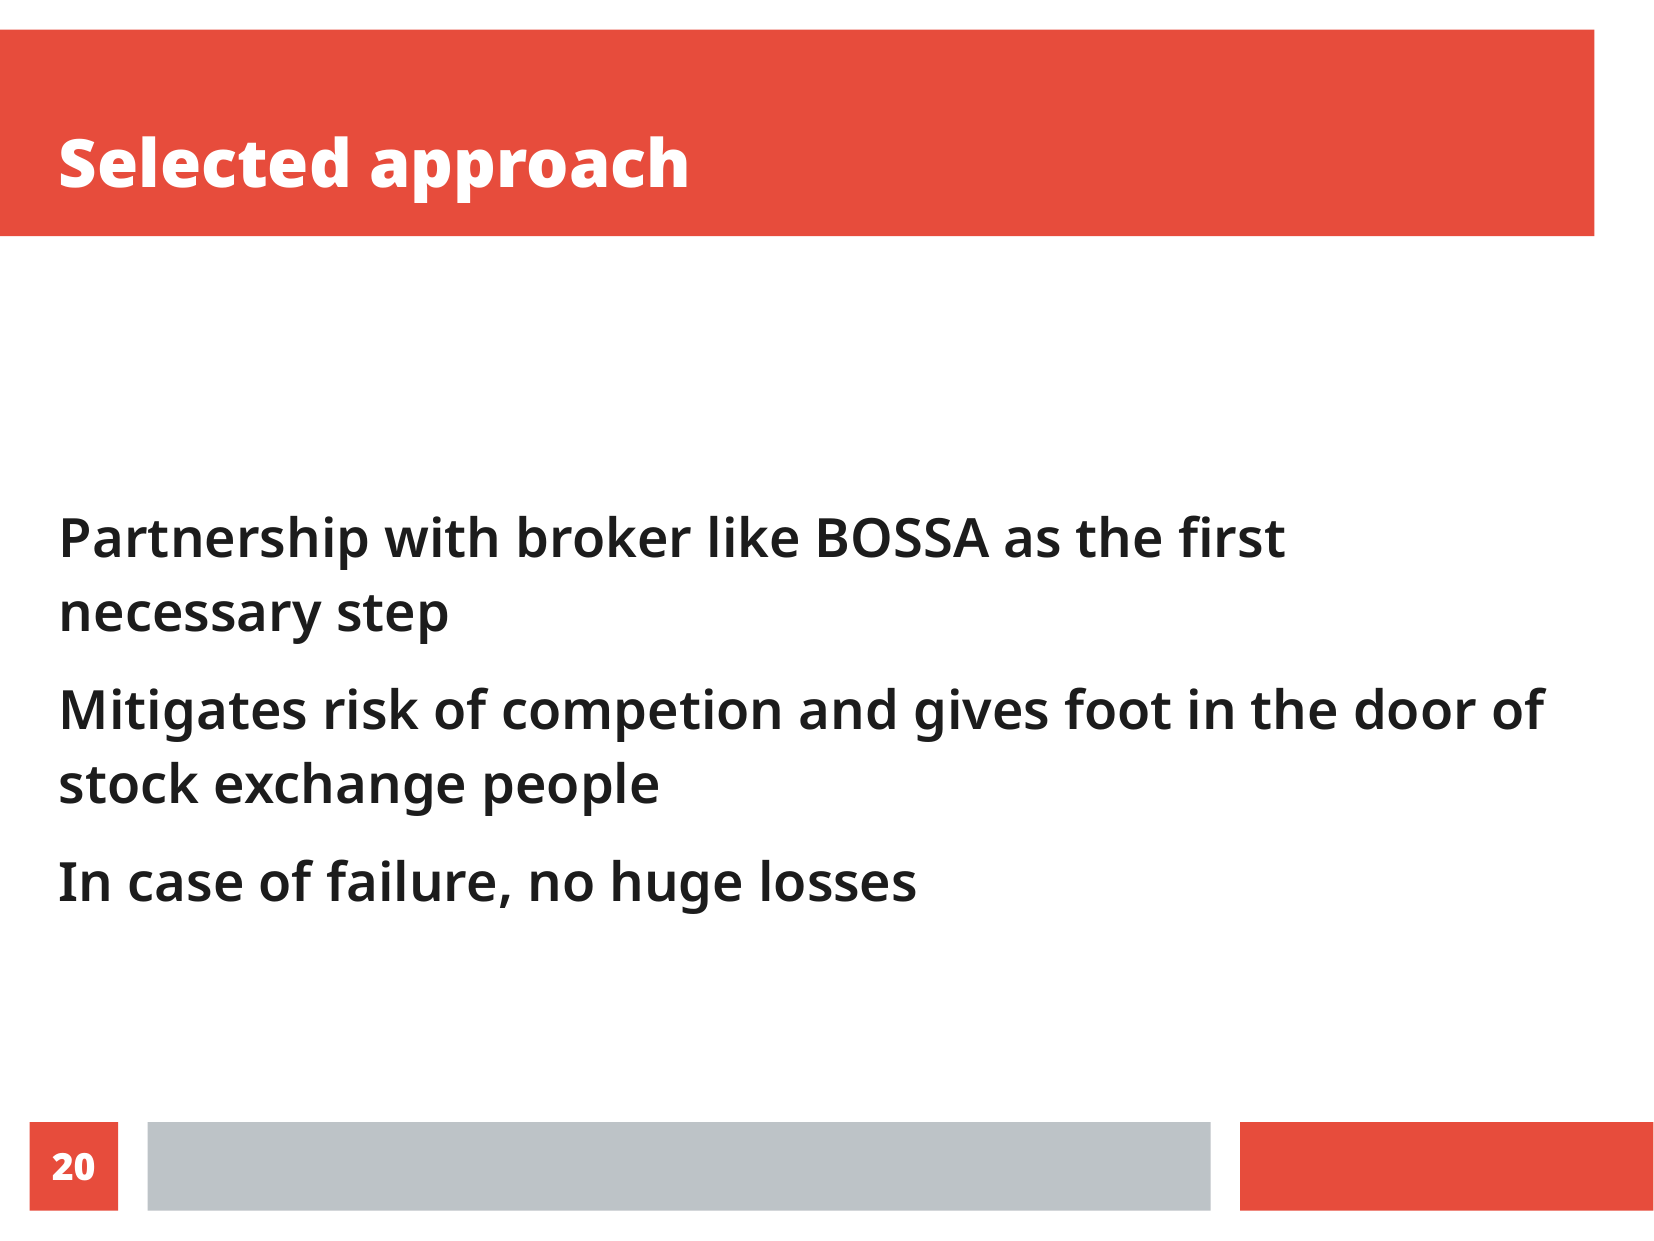

# Selected approach
Partnership with broker like BOSSA as the first necessary step
Mitigates risk of competion and gives foot in the door of stock exchange people
In case of failure, no huge losses
20